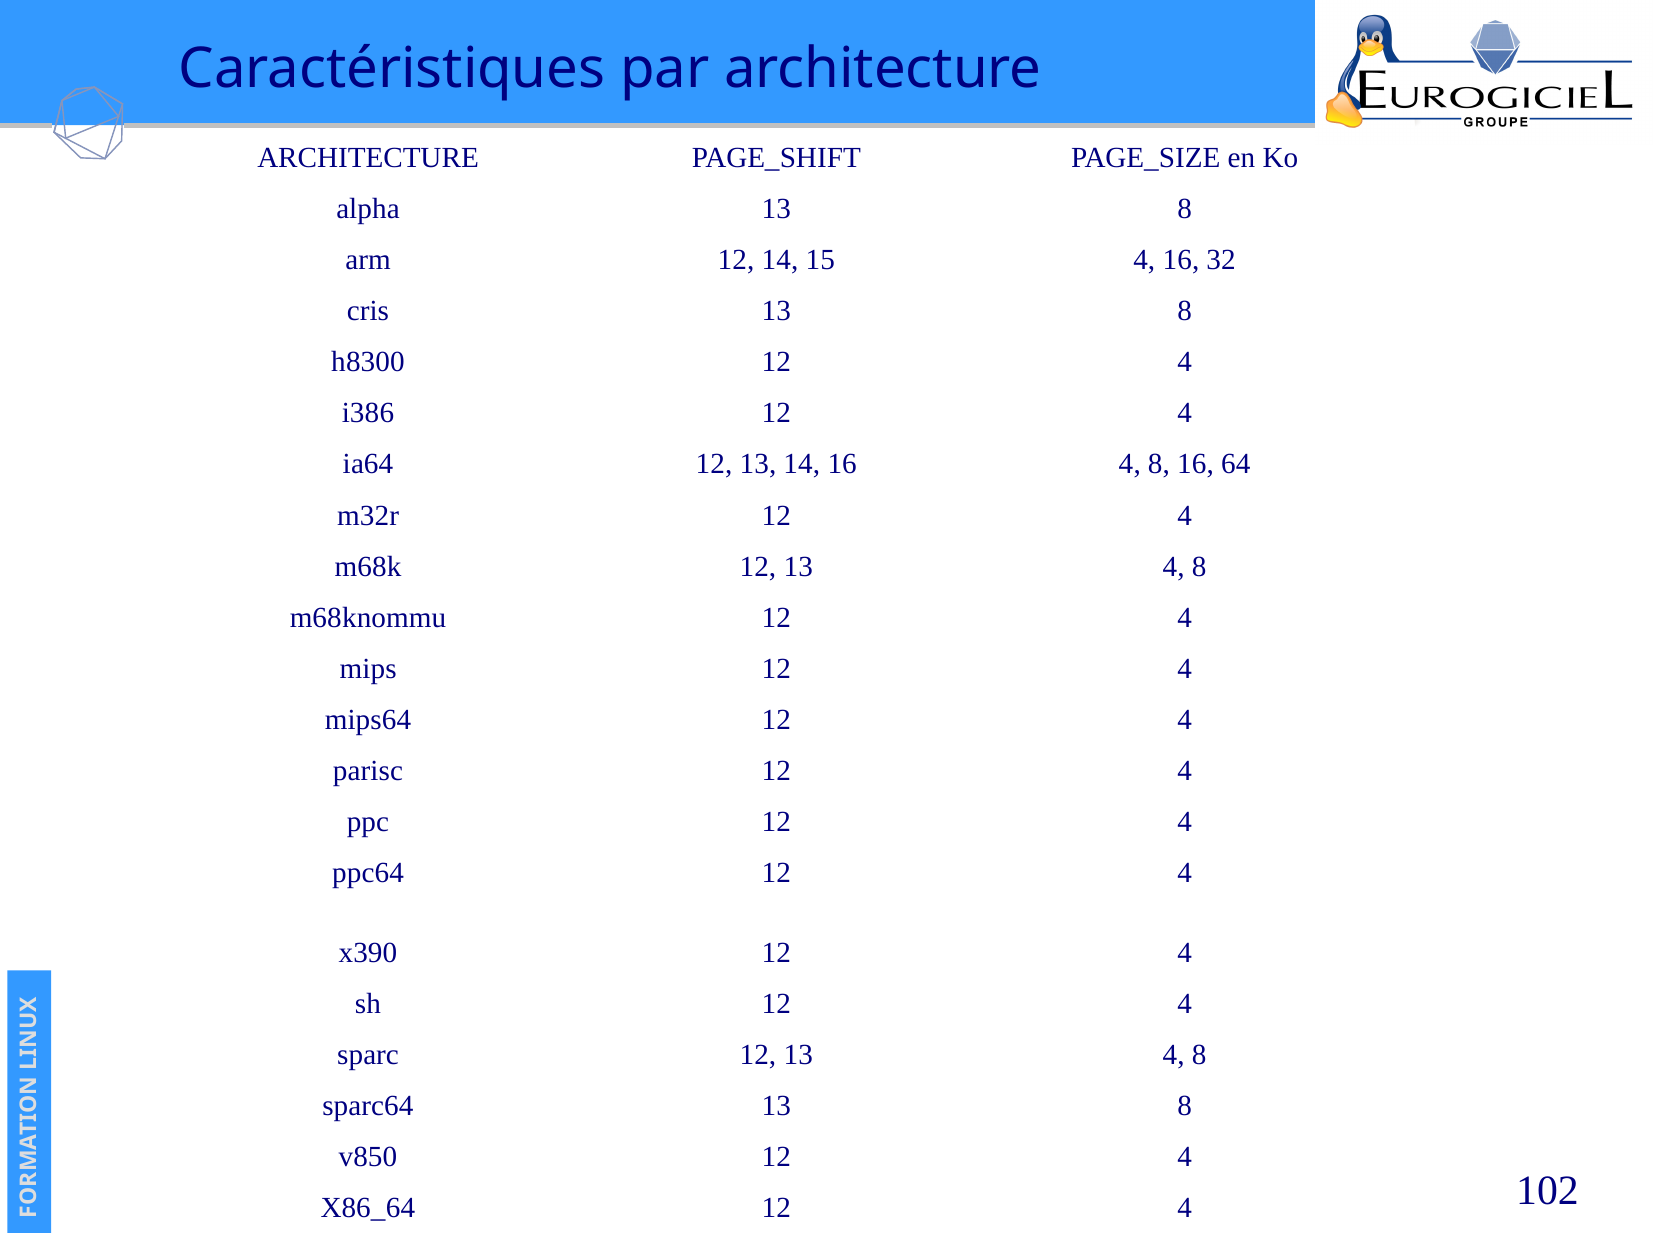

# Caractéristiques par architecture
| ARCHITECTURE | PAGE\_SHIFT | PAGE\_SIZE en Ko |
| --- | --- | --- |
| alpha | 13 | 8 |
| arm | 12, 14, 15 | 4, 16, 32 |
| cris | 13 | 8 |
| h8300 | 12 | 4 |
| i386 | 12 | 4 |
| ia64 | 12, 13, 14, 16 | 4, 8, 16, 64 |
| m32r | 12 | 4 |
| m68k | 12, 13 | 4, 8 |
| m68knommu | 12 | 4 |
| mips | 12 | 4 |
| mips64 | 12 | 4 |
| parisc | 12 | 4 |
| ppc | 12 | 4 |
| ppc64 | 12 | 4 |
| x390 | 12 | 4 |
| sh | 12 | 4 |
| sparc | 12, 13 | 4, 8 |
| sparc64 | 13 | 8 |
| v850 | 12 | 4 |
| X86\_64 | 12 | 4 |